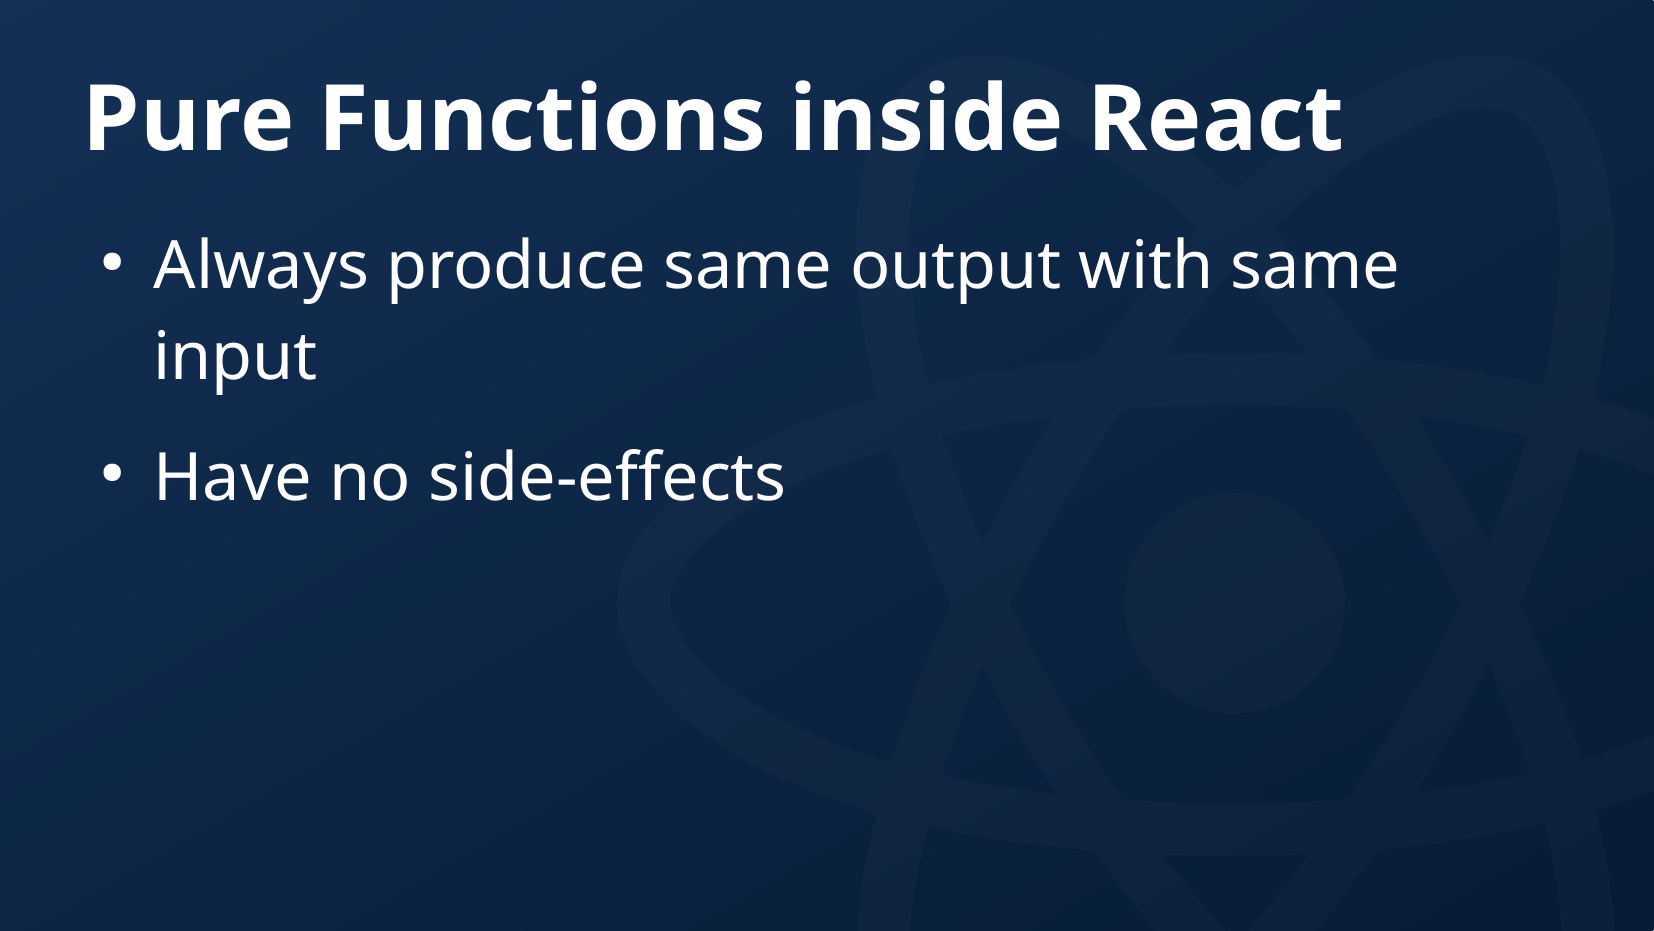

# Pure Functions inside React
Always produce same output with same input
Have no side-effects